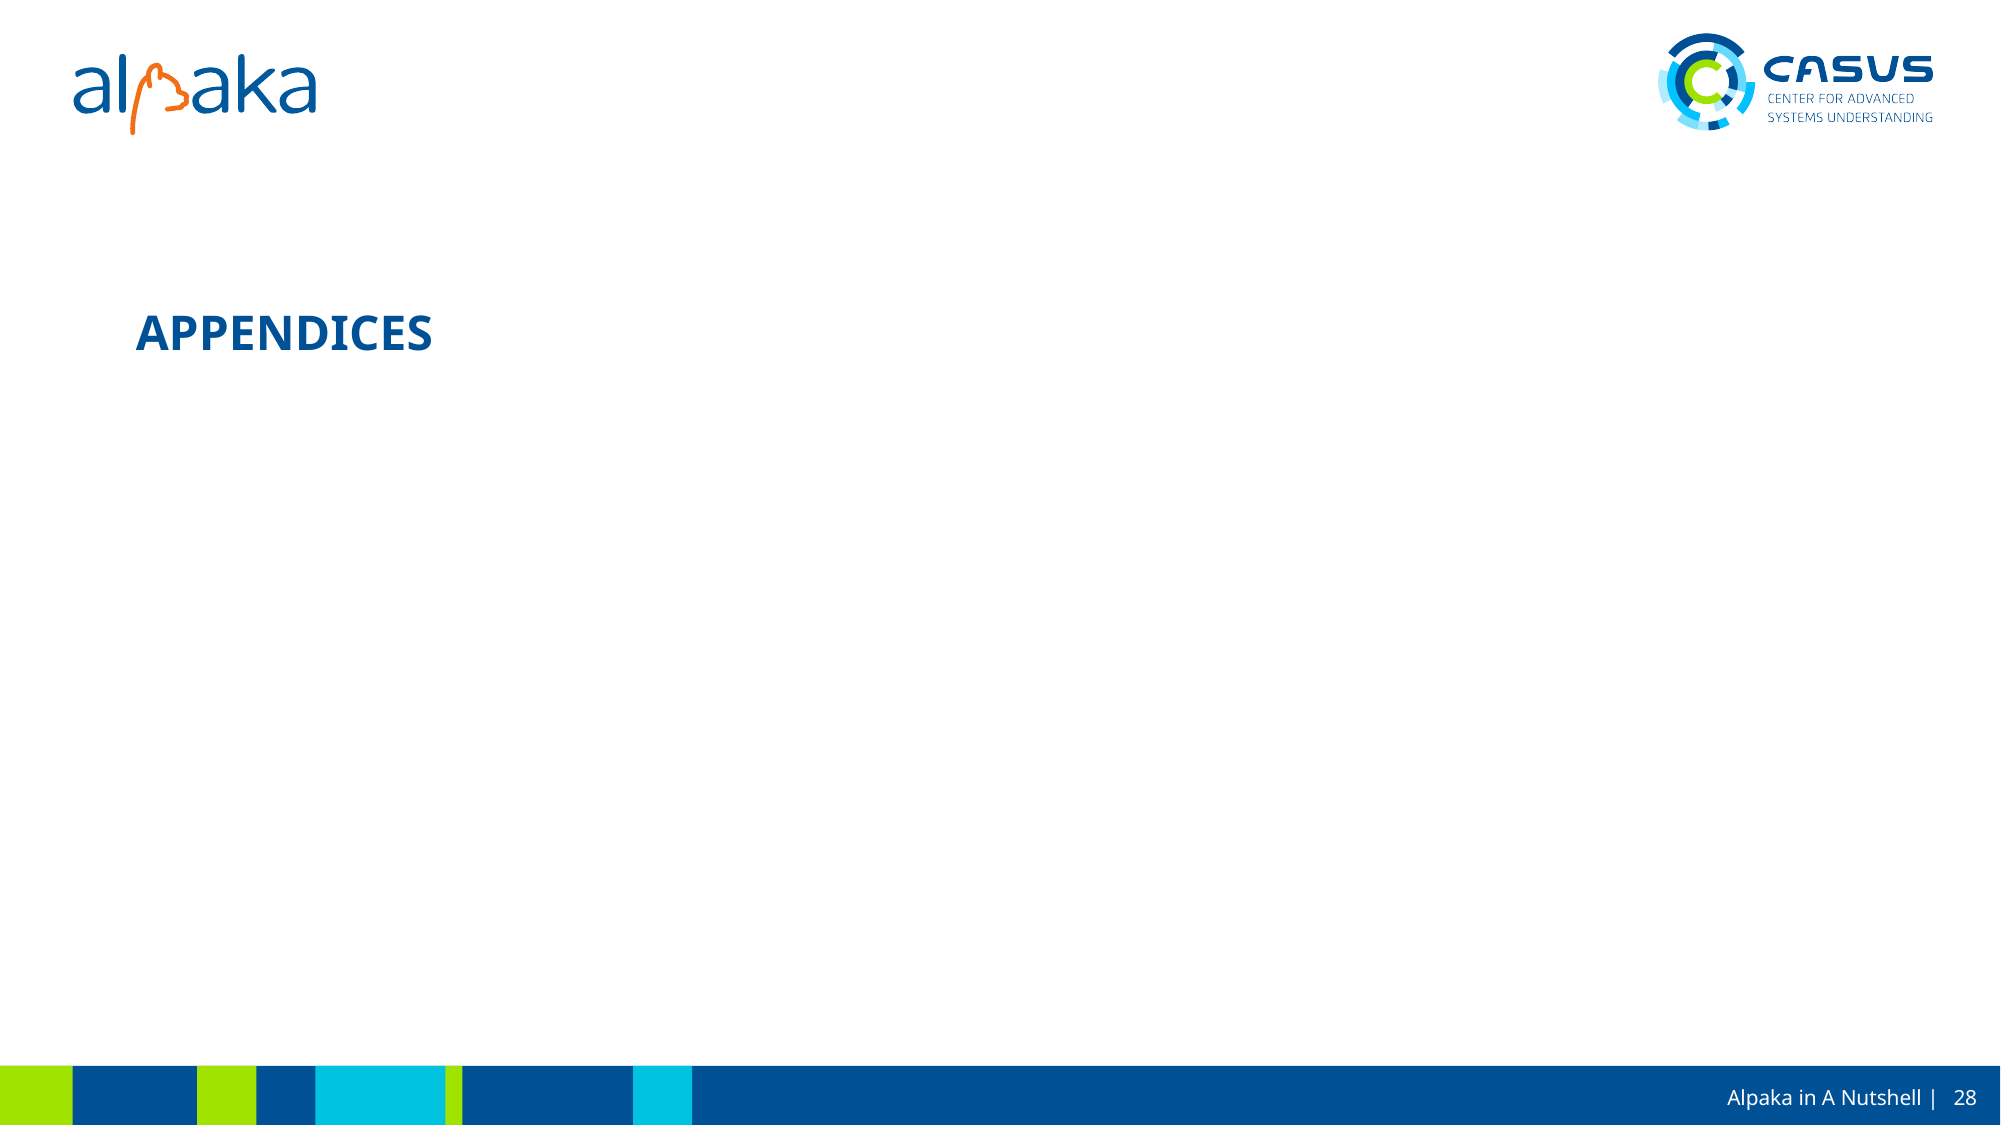

# APPENDICES
Alpaka in A Nutshell
28